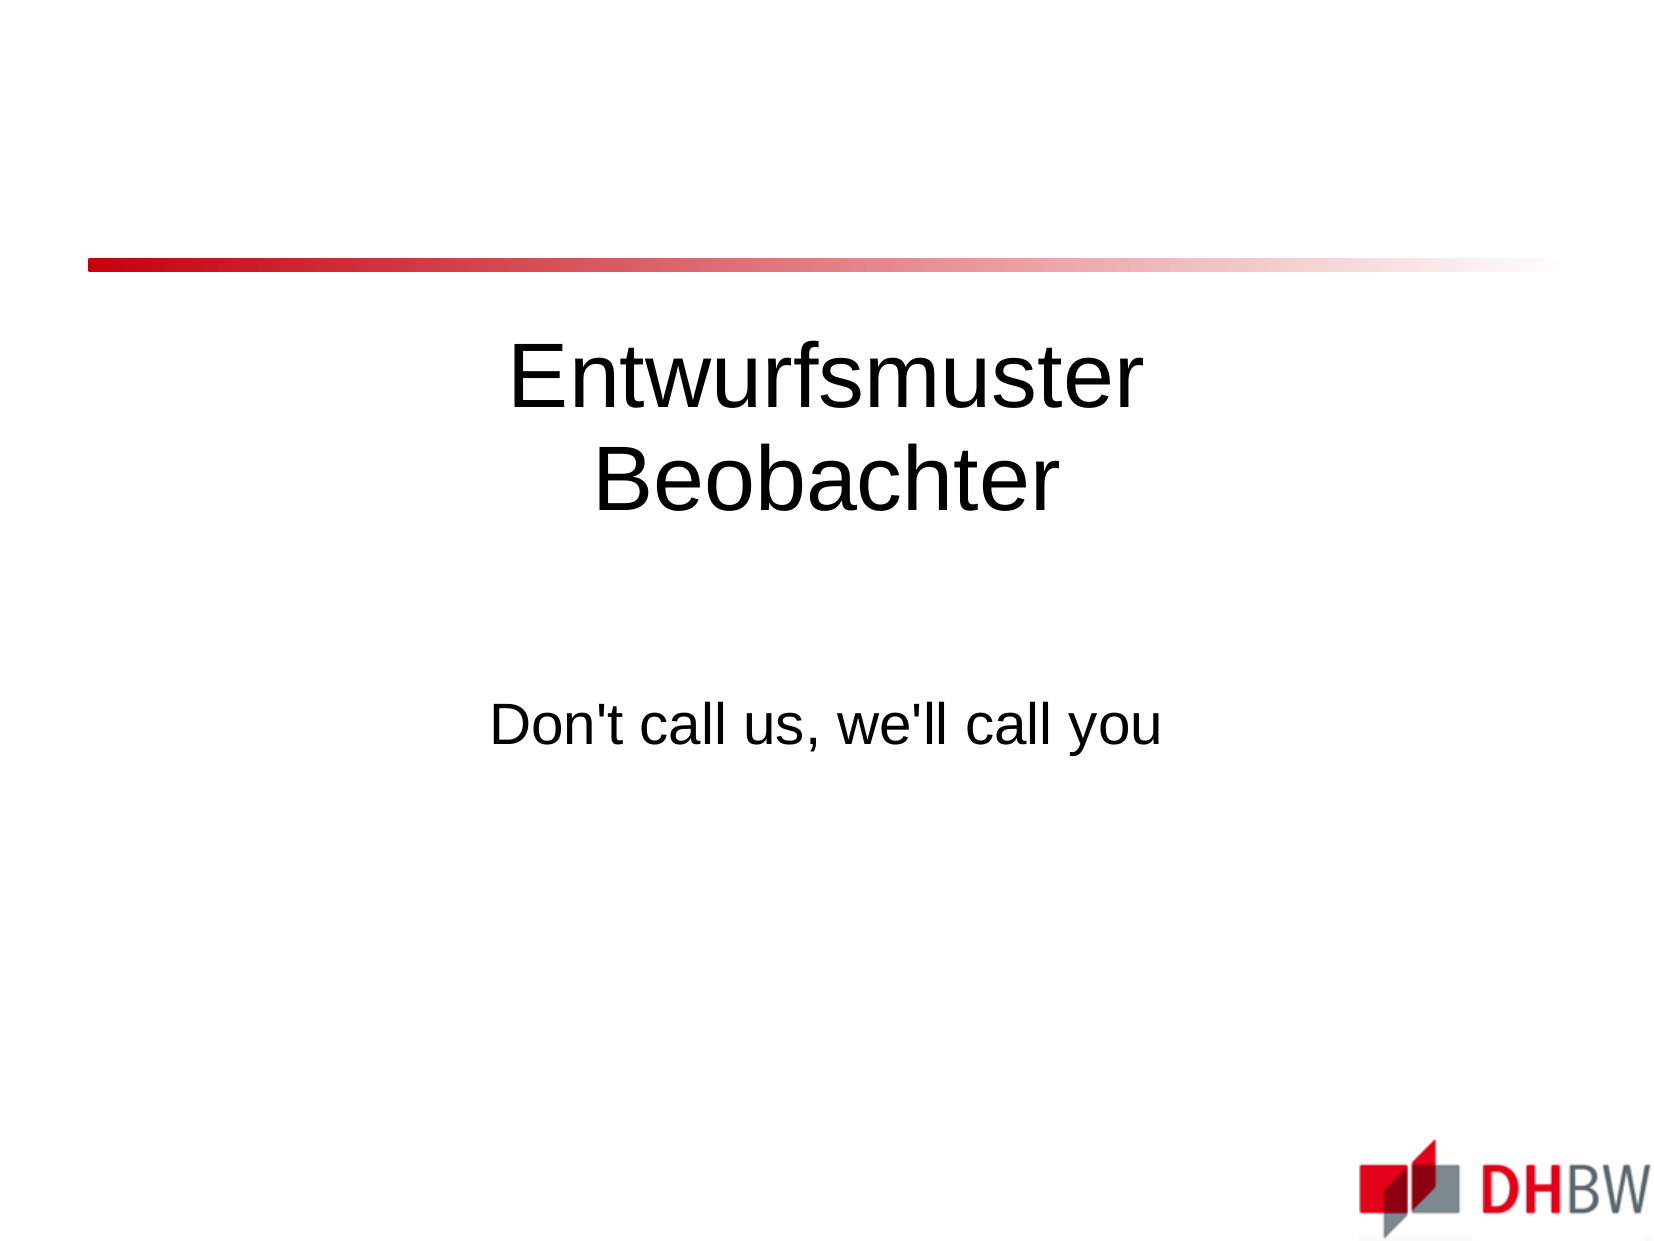

# Entwurfsmuster Beobachter
Don't call us, we'll call you